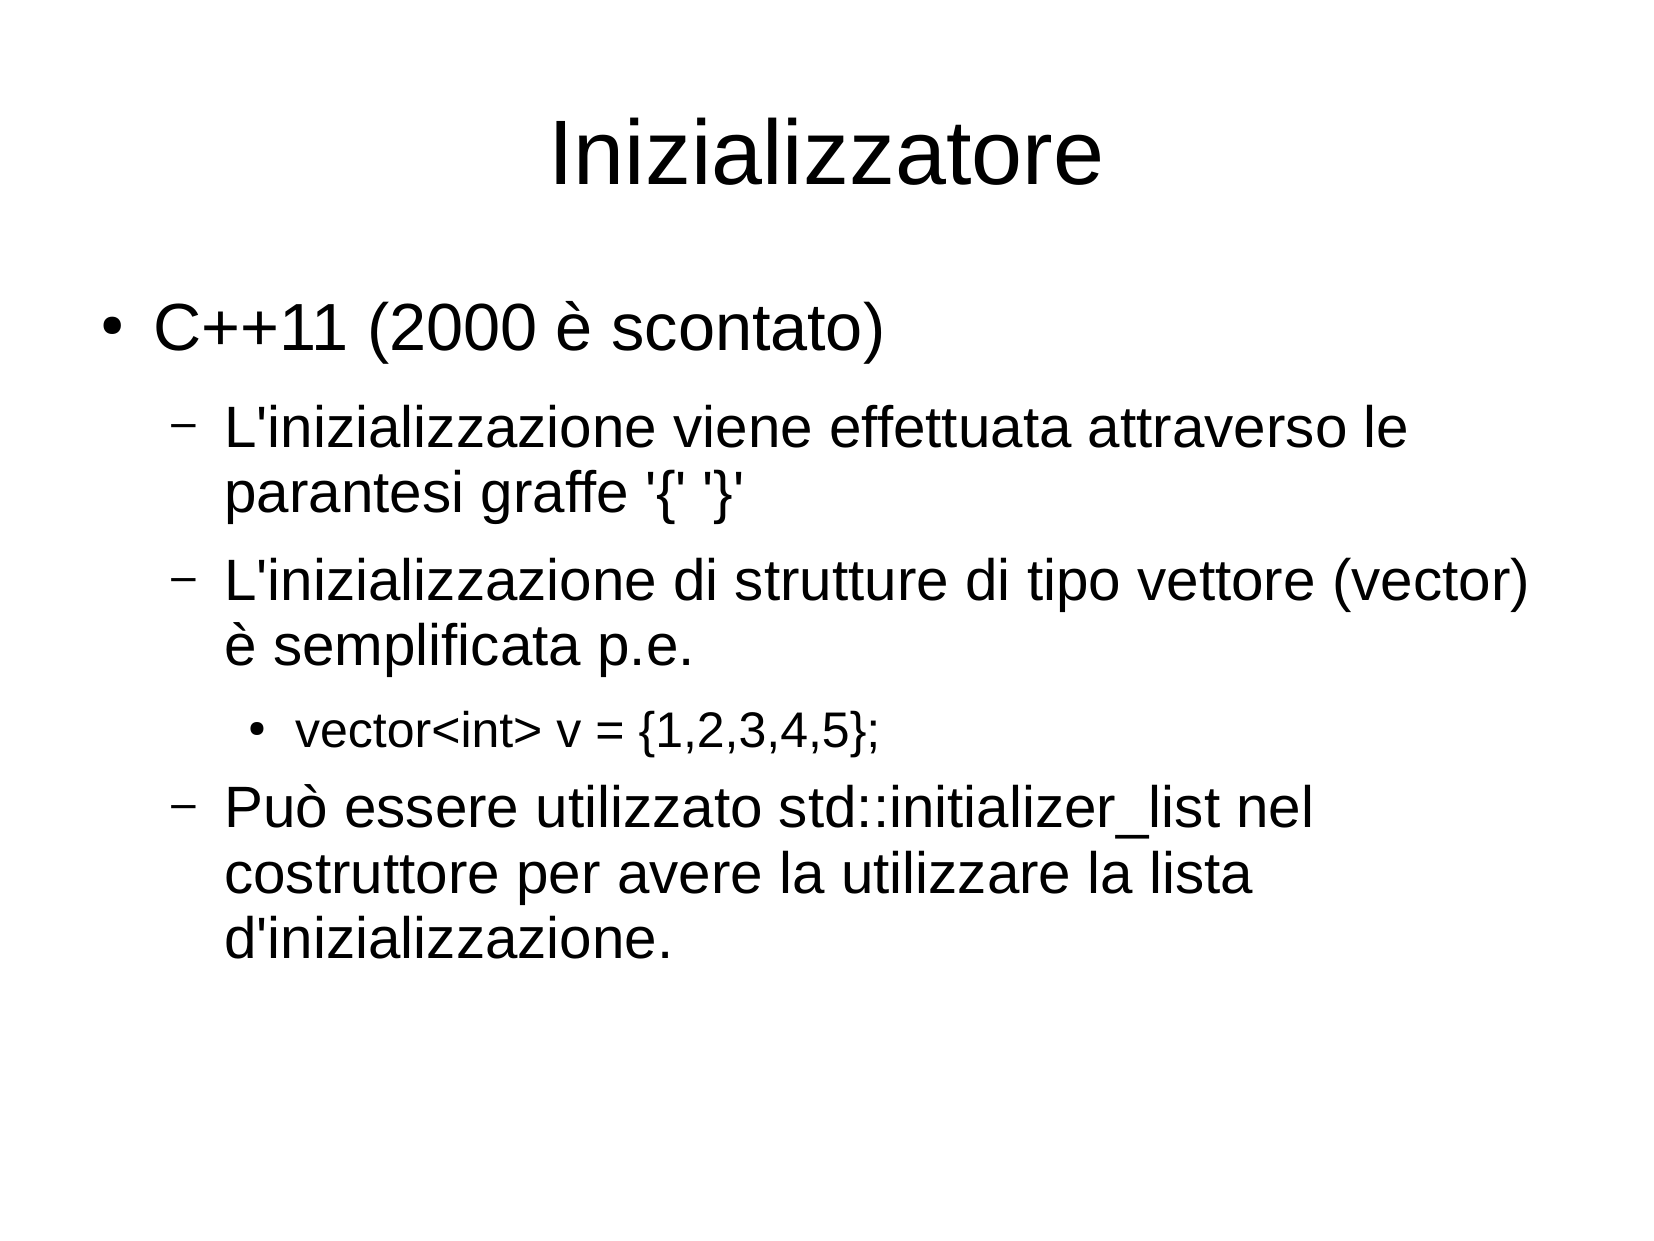

# Inizializzatore
C++11 (2000 è scontato)
L'inizializzazione viene effettuata attraverso le parantesi graffe '{' '}'
L'inizializzazione di strutture di tipo vettore (vector) è semplificata p.e.
vector<int> v = {1,2,3,4,5};
Può essere utilizzato std::initializer_list nel costruttore per avere la utilizzare la lista d'inizializzazione.